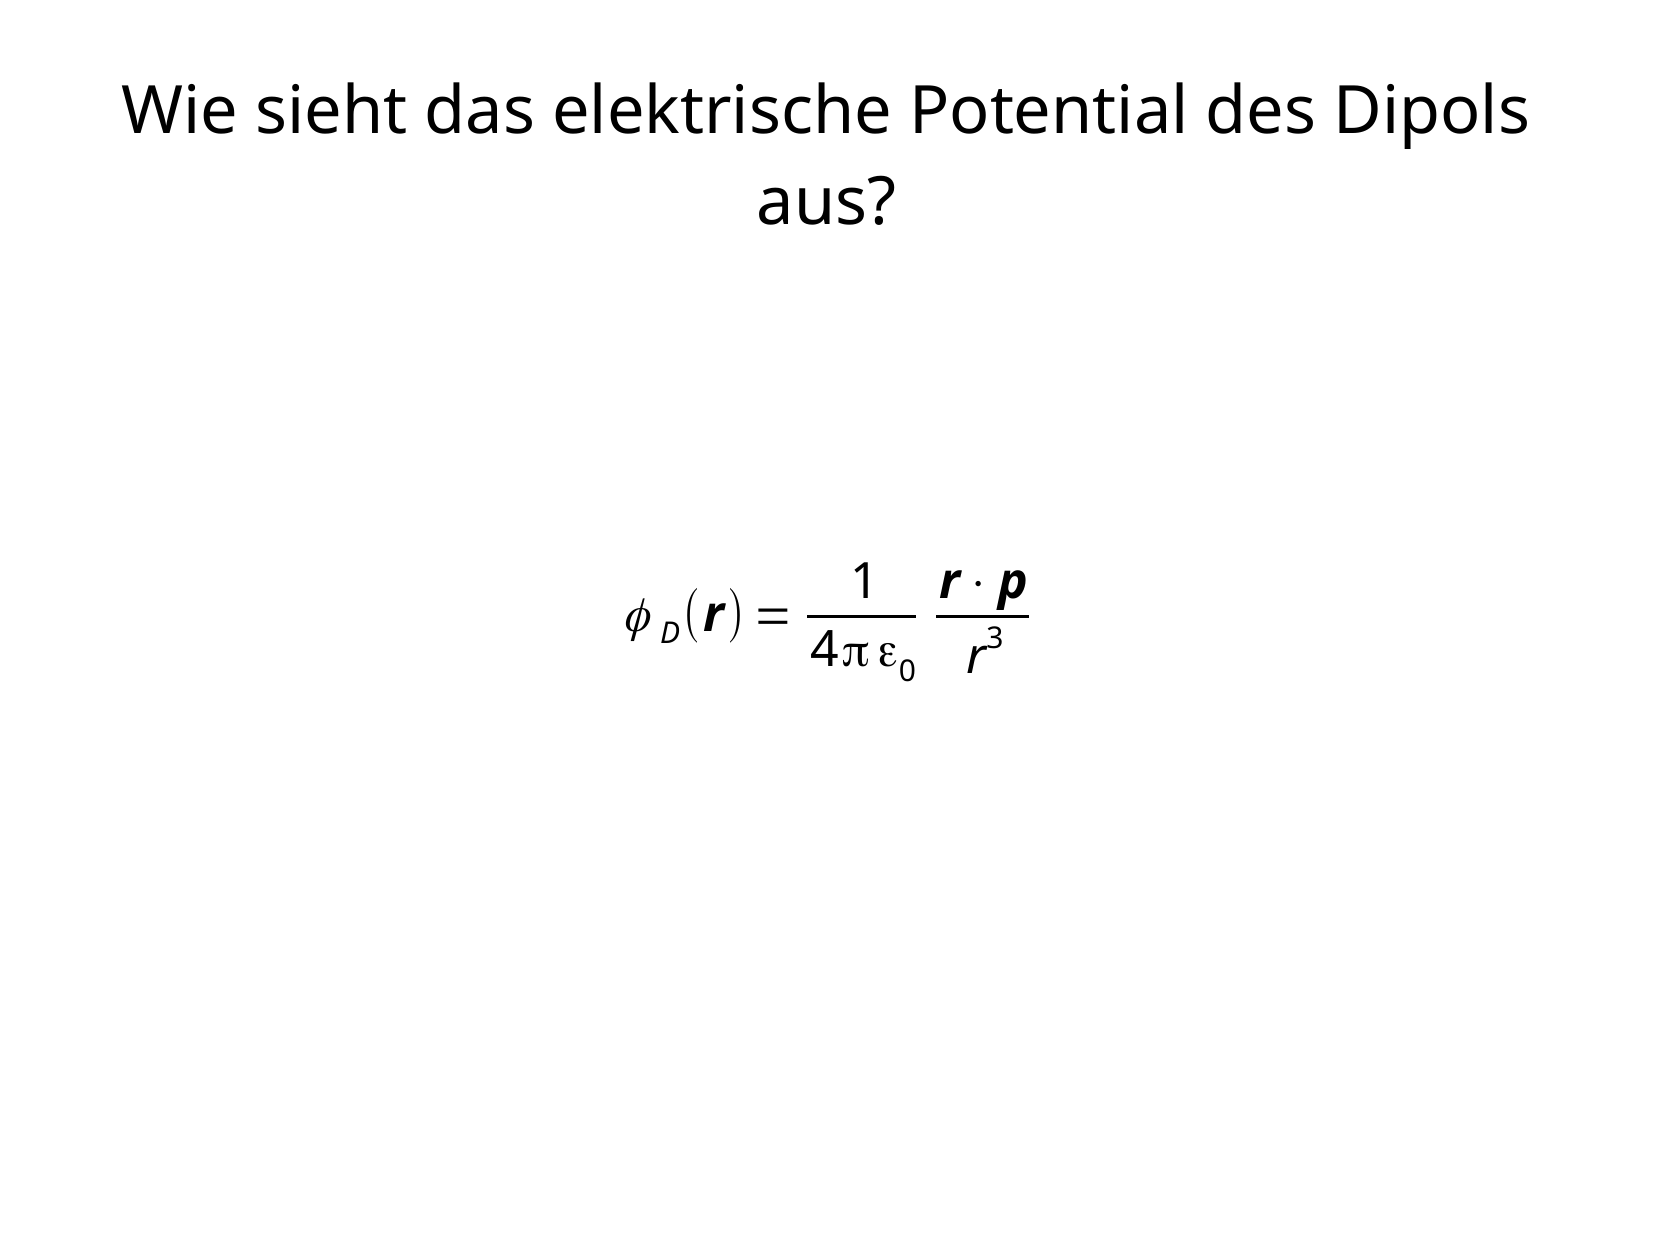

# Wie sieht das elektrische Potential des Dipols aus?